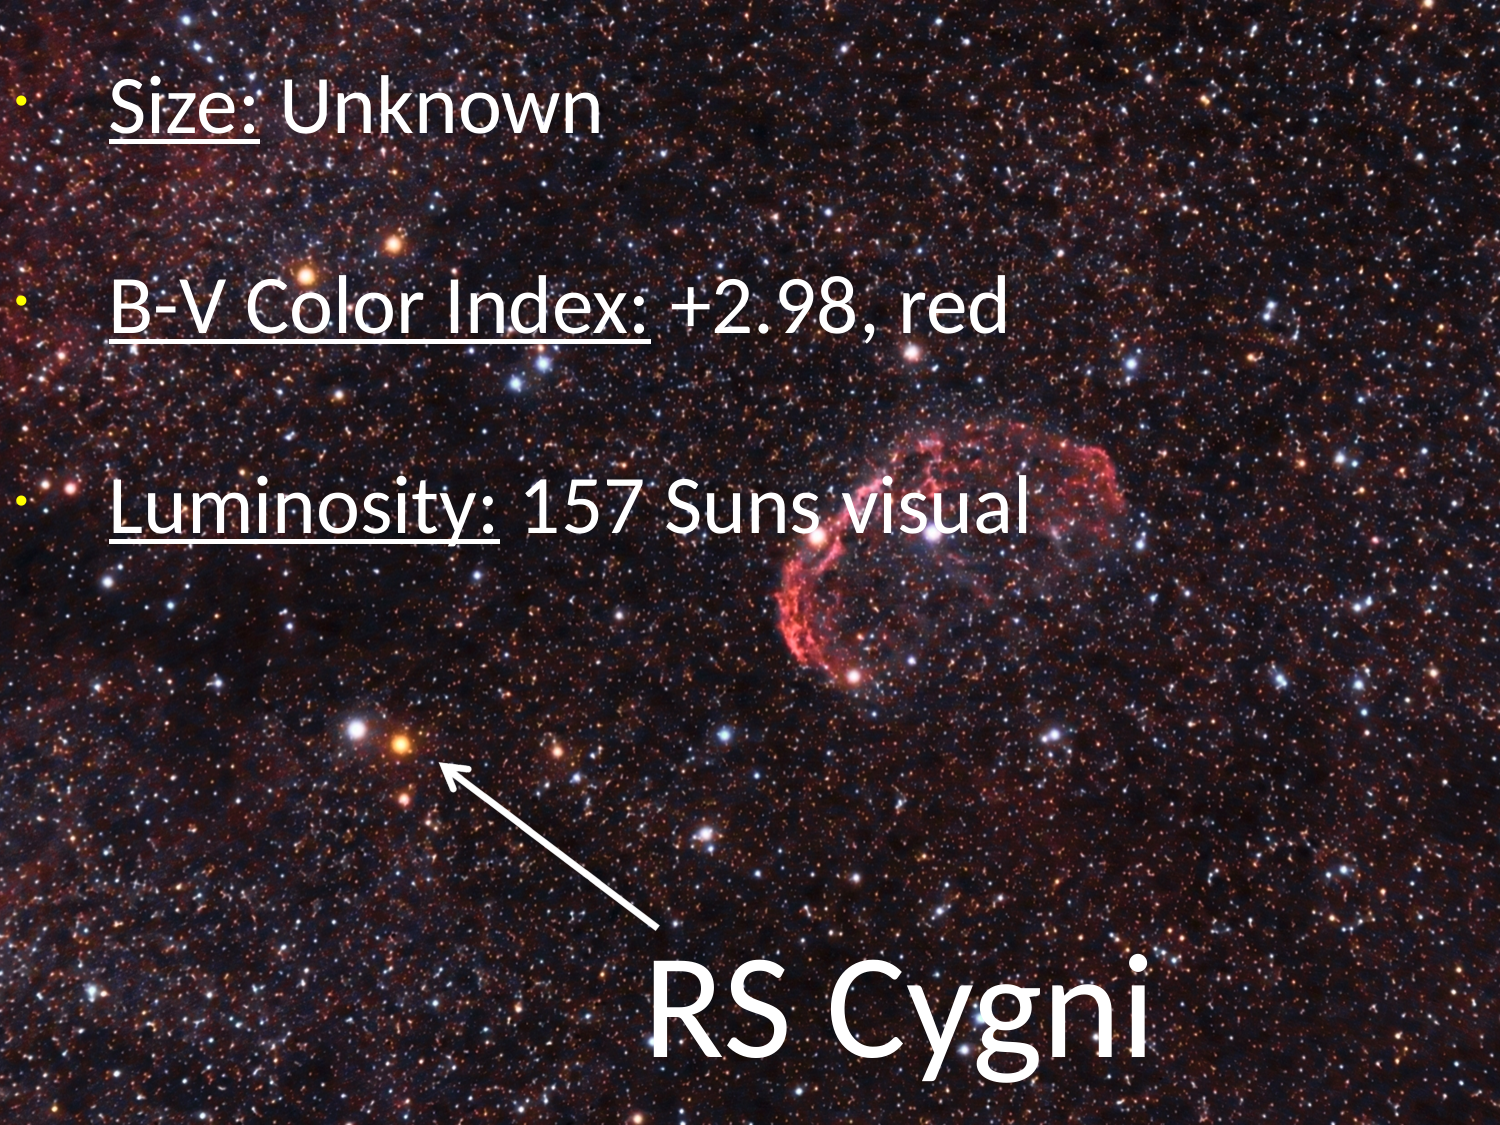

Size: Unknown
B-V Color Index: +2.98, red
Luminosity: 157 Suns visual
RS Cygni